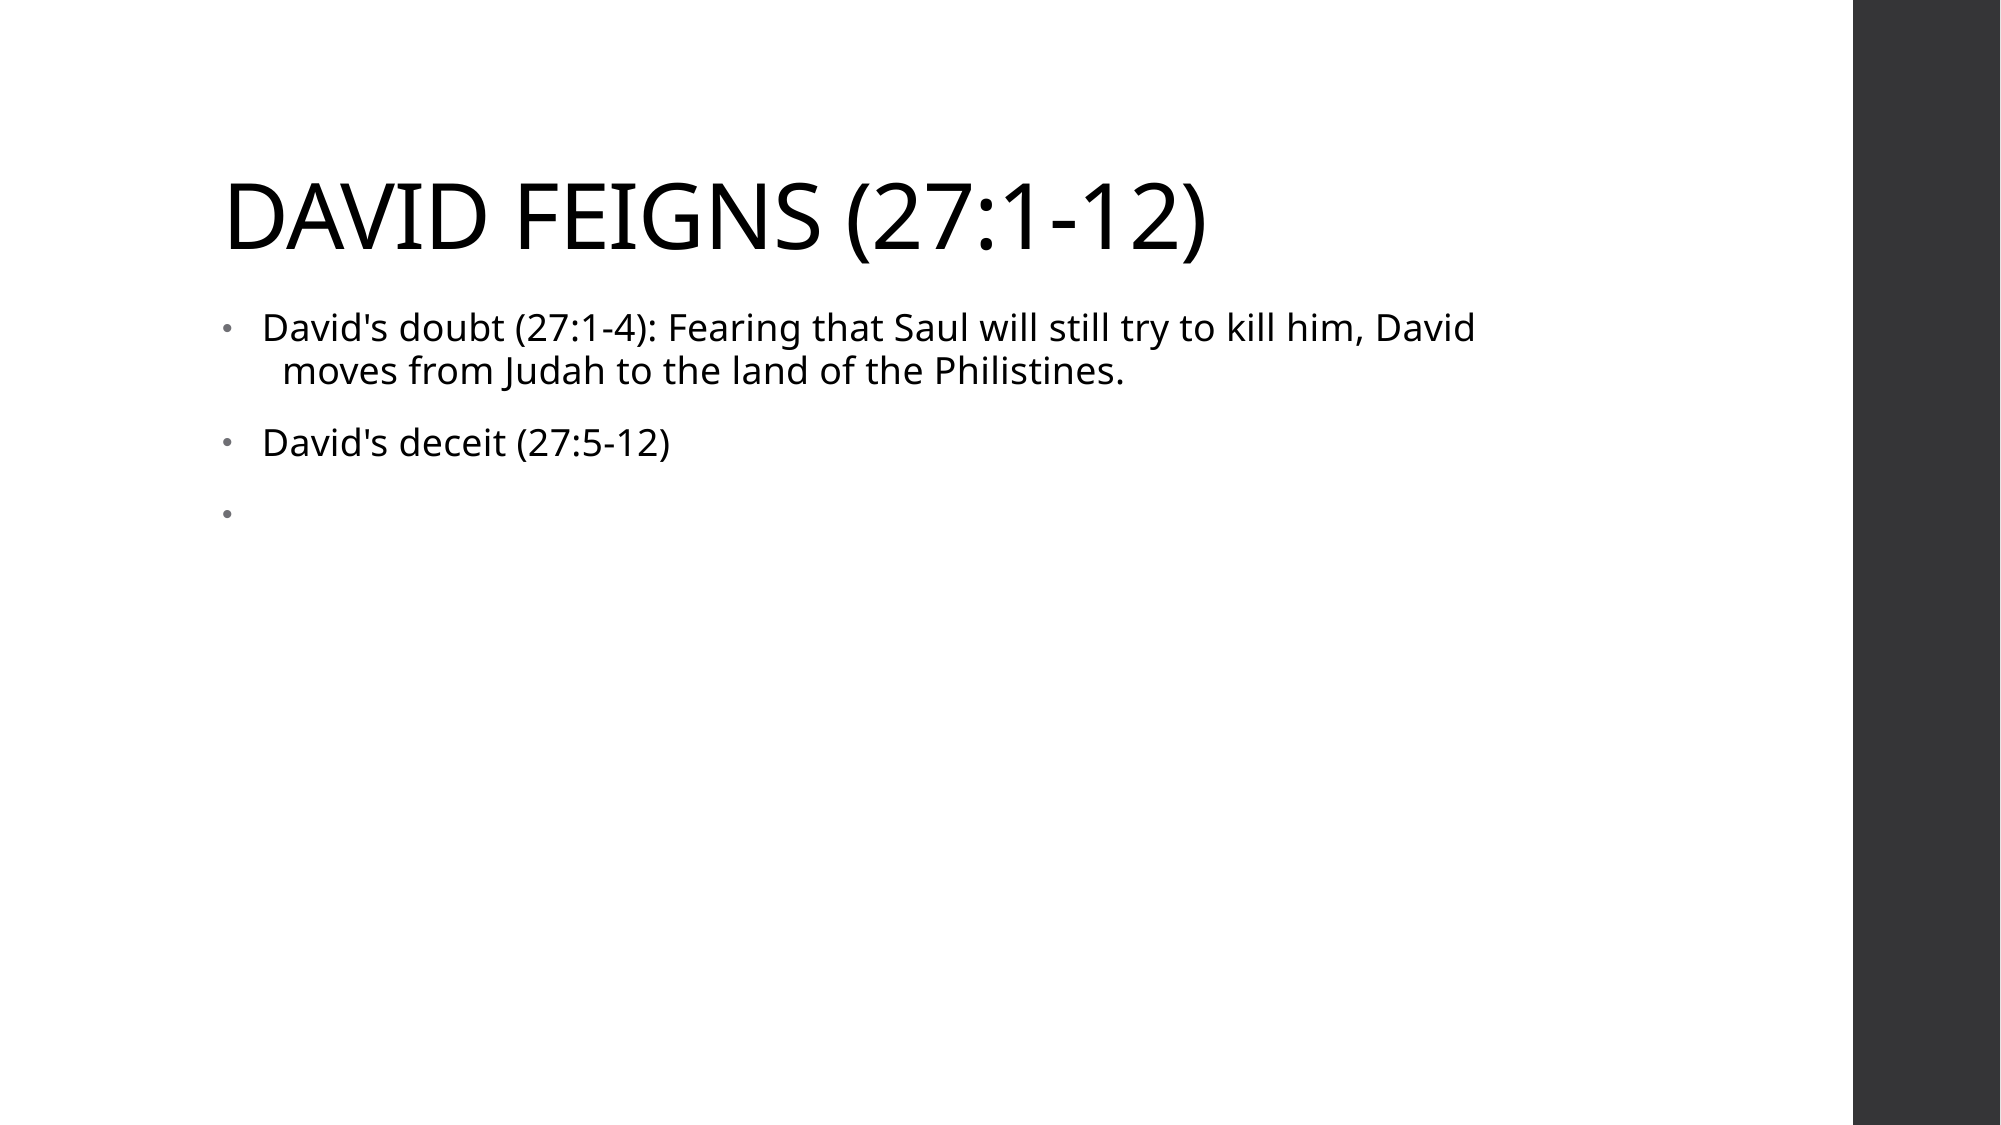

# DAVID FEIGNS (27:1-12)
 David's doubt (27:1-4): Fearing that Saul will still try to kill him, David moves from Judah to the land of the Philistines.
 David's deceit (27:5-12)